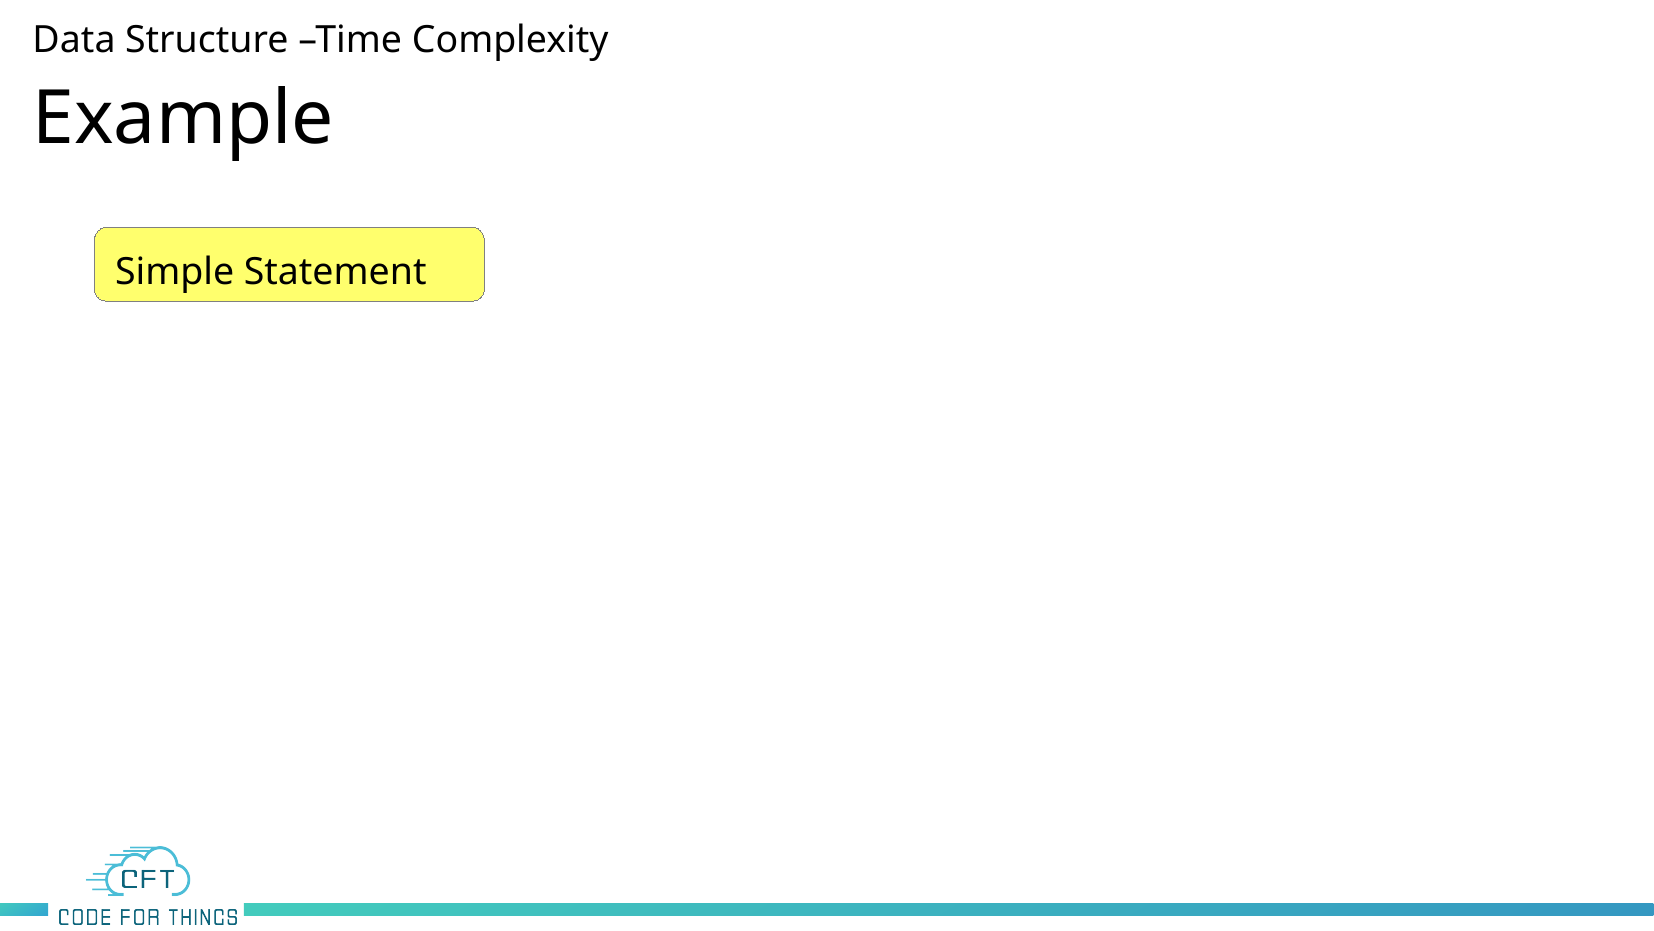

# Data Structure –Time Complexity Example
Simple Statement